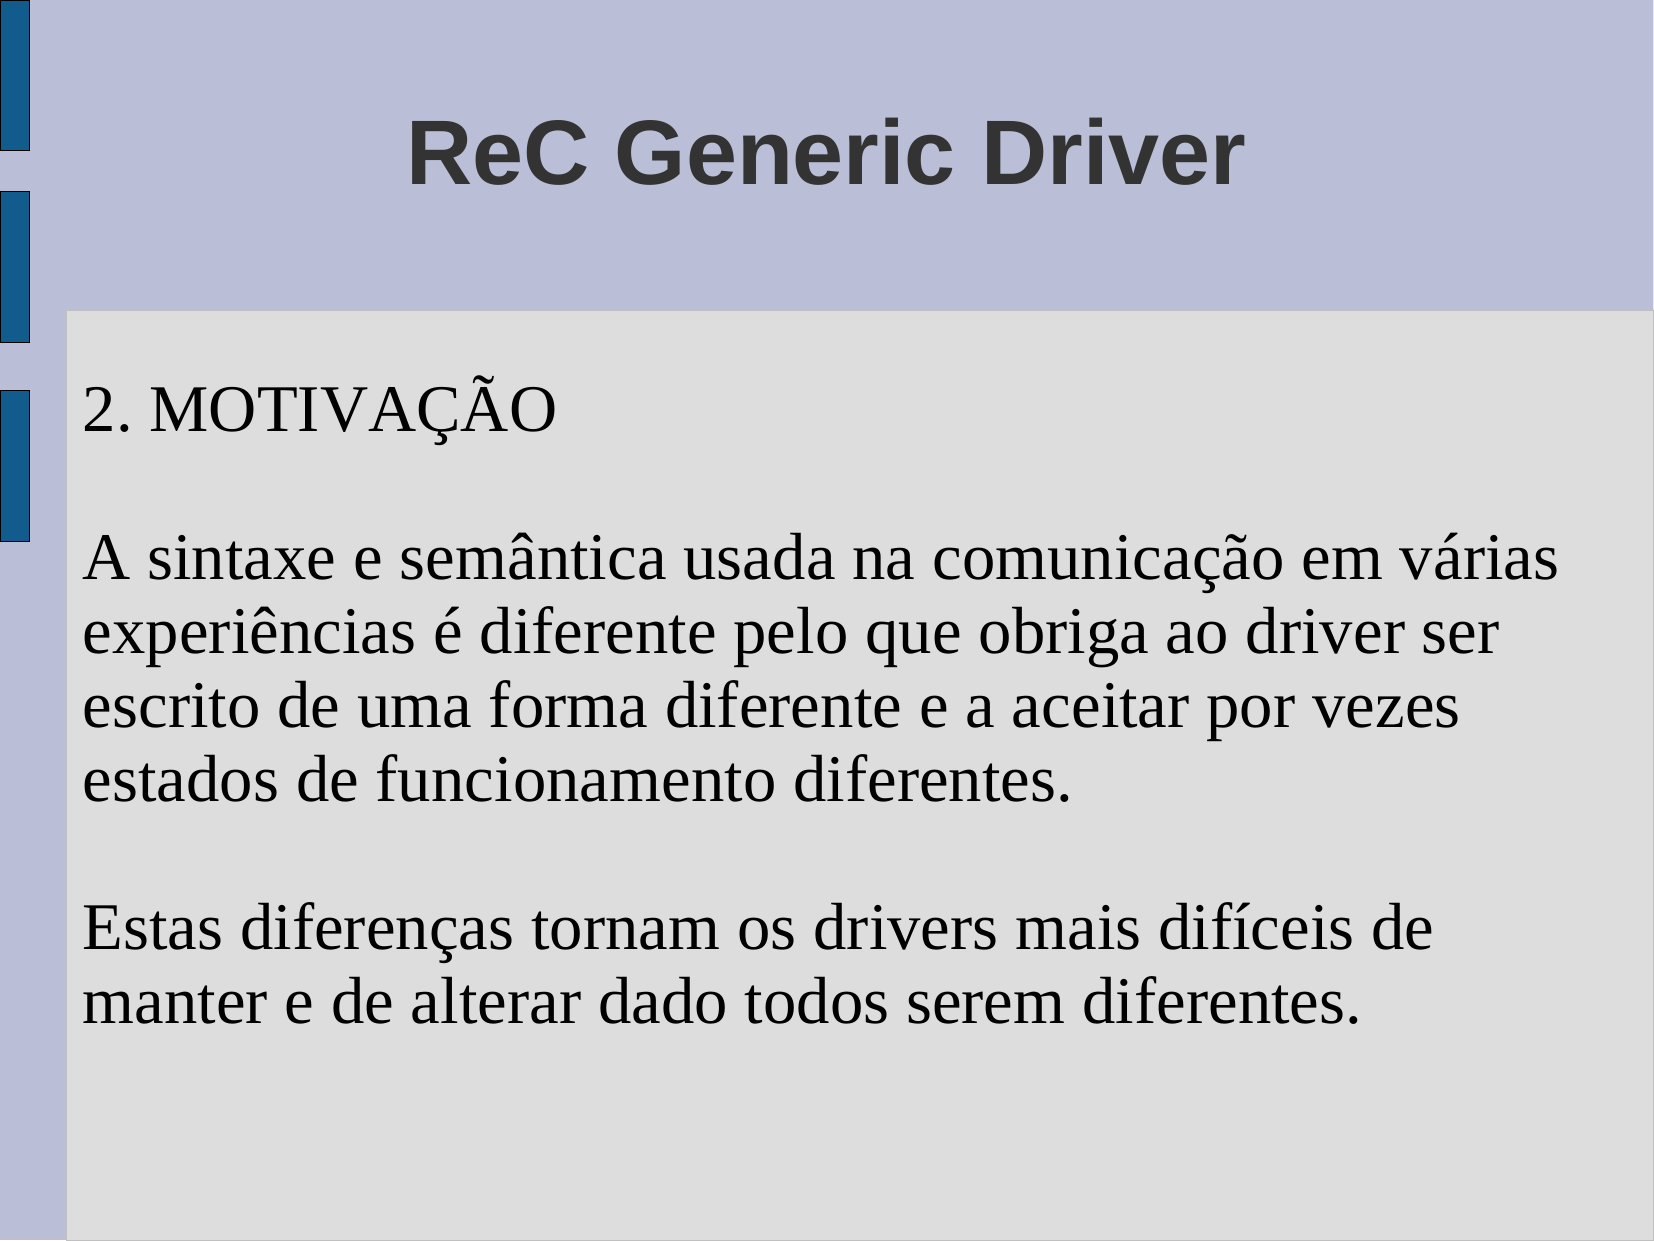

# ReC Generic Driver
2. MOTIVAÇÃO
A sintaxe e semântica usada na comunicação em várias experiências é diferente pelo que obriga ao driver ser escrito de uma forma diferente e a aceitar por vezes estados de funcionamento diferentes.
Estas diferenças tornam os drivers mais difíceis de manter e de alterar dado todos serem diferentes.